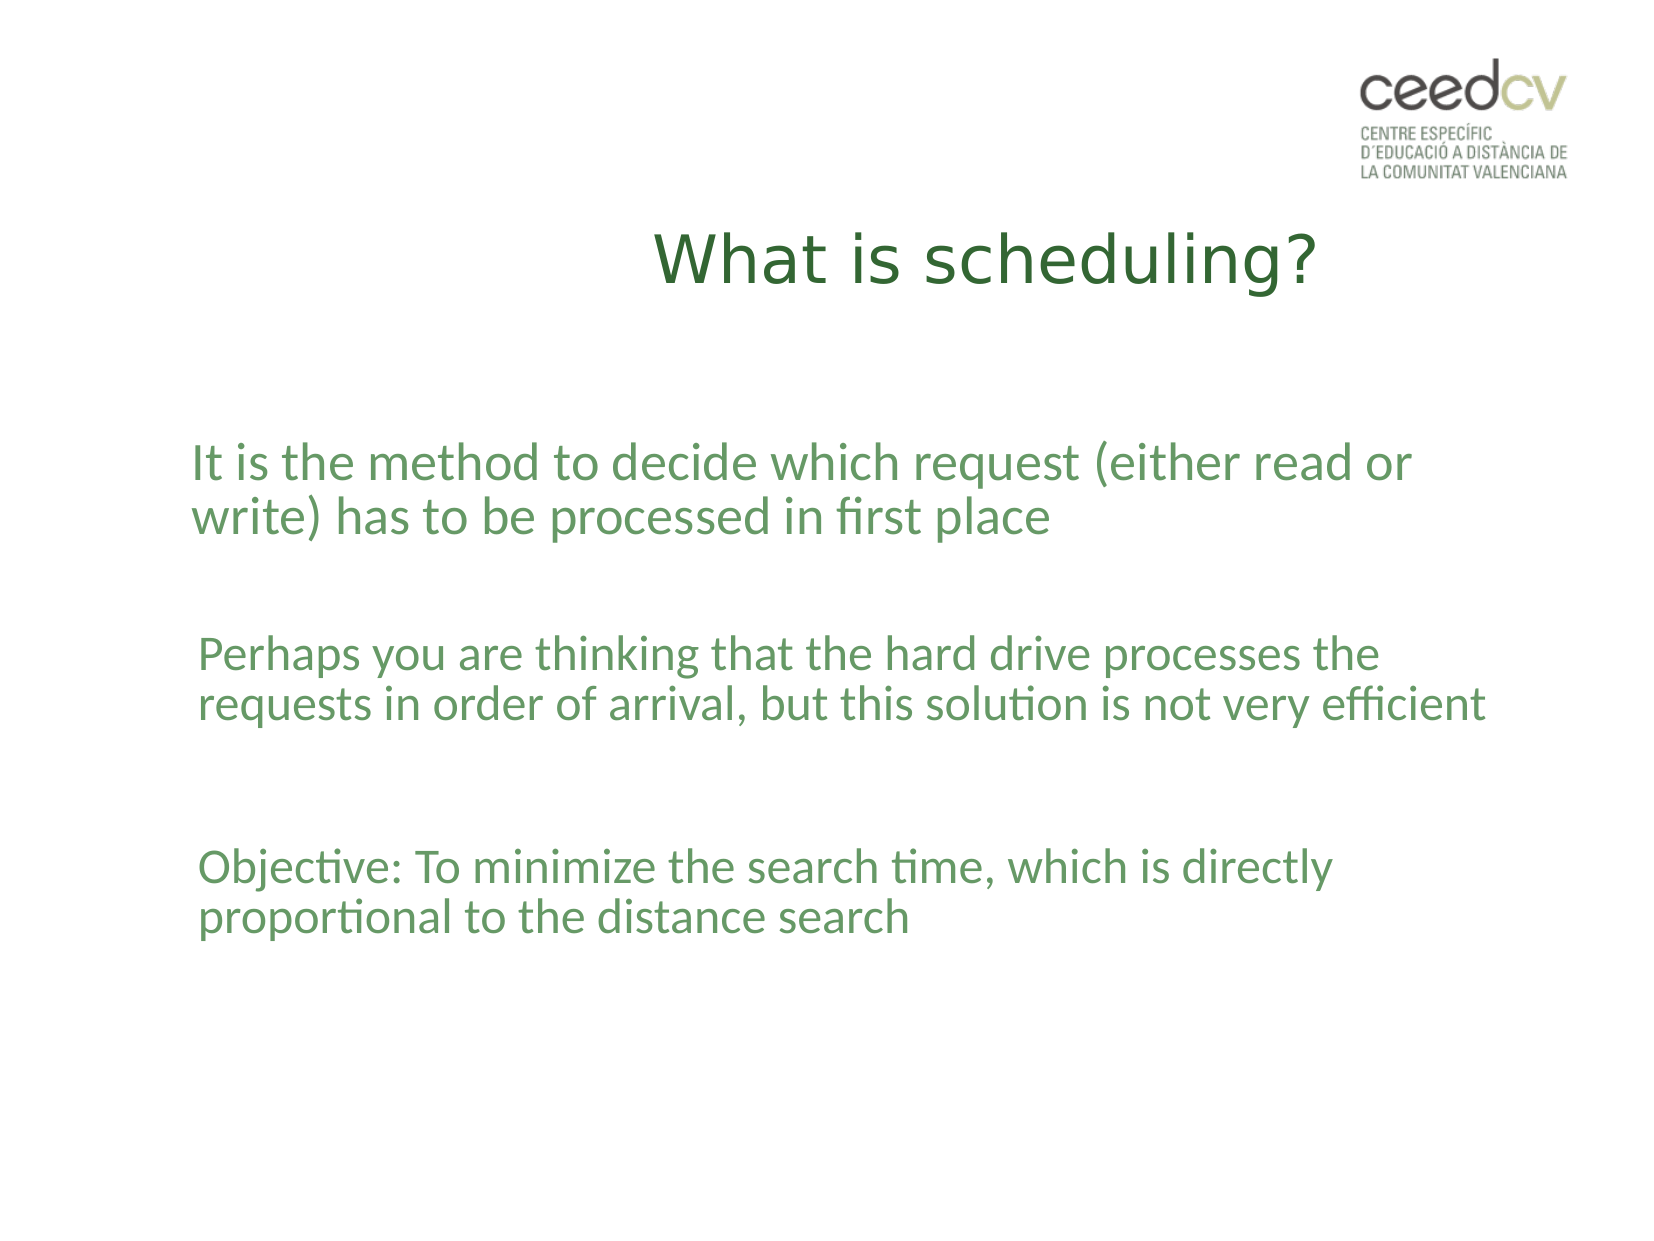

What is scheduling?
It is the method to decide which request (either read or write) has to be processed in first place
Perhaps you are thinking that the hard drive processes the requests in order of arrival, but this solution is not very efficient
Objective: To minimize the search time, which is directly proportional to the distance search